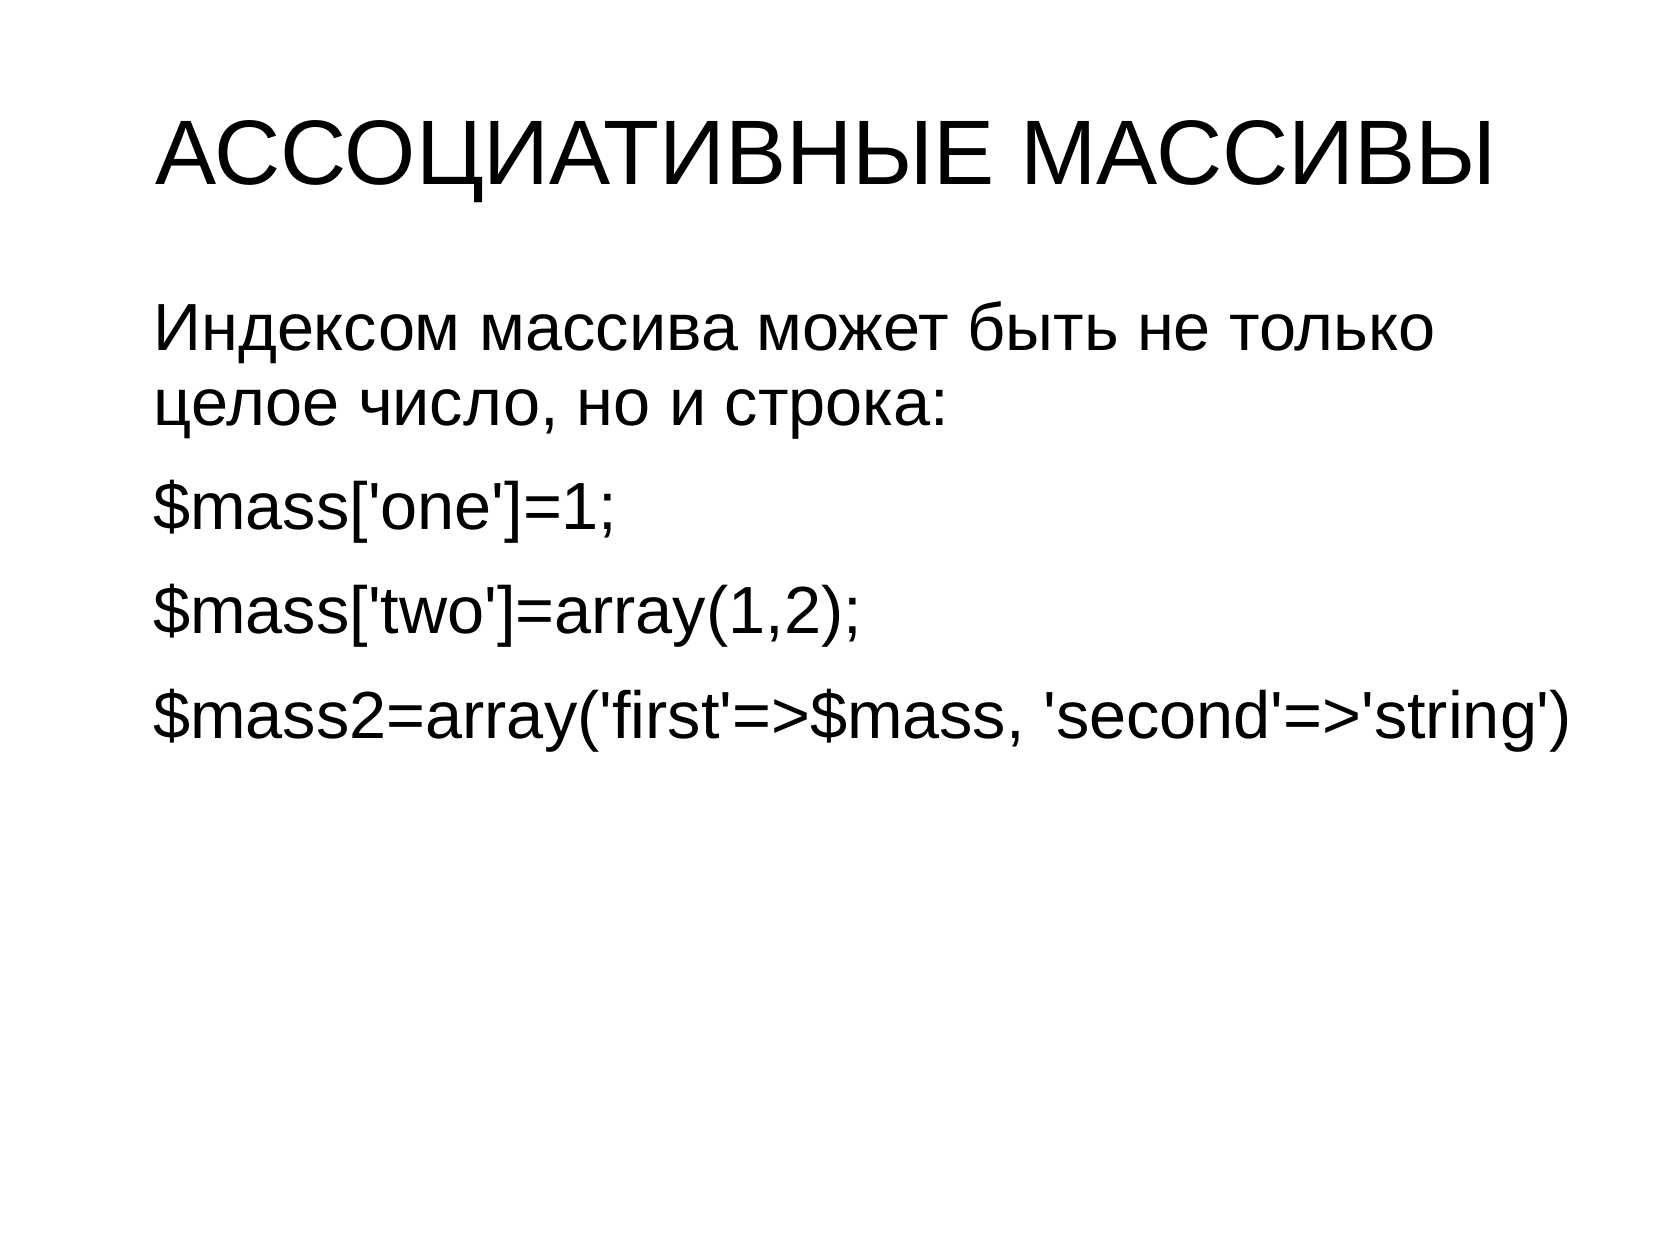

# АССОЦИАТИВНЫЕ МАССИВЫ
Индексом массива может быть не только целое число, но и строка:
$mass['one']=1;
$mass['two']=array(1,2);
$mass2=array('first'=>$mass, 'second'=>'string')